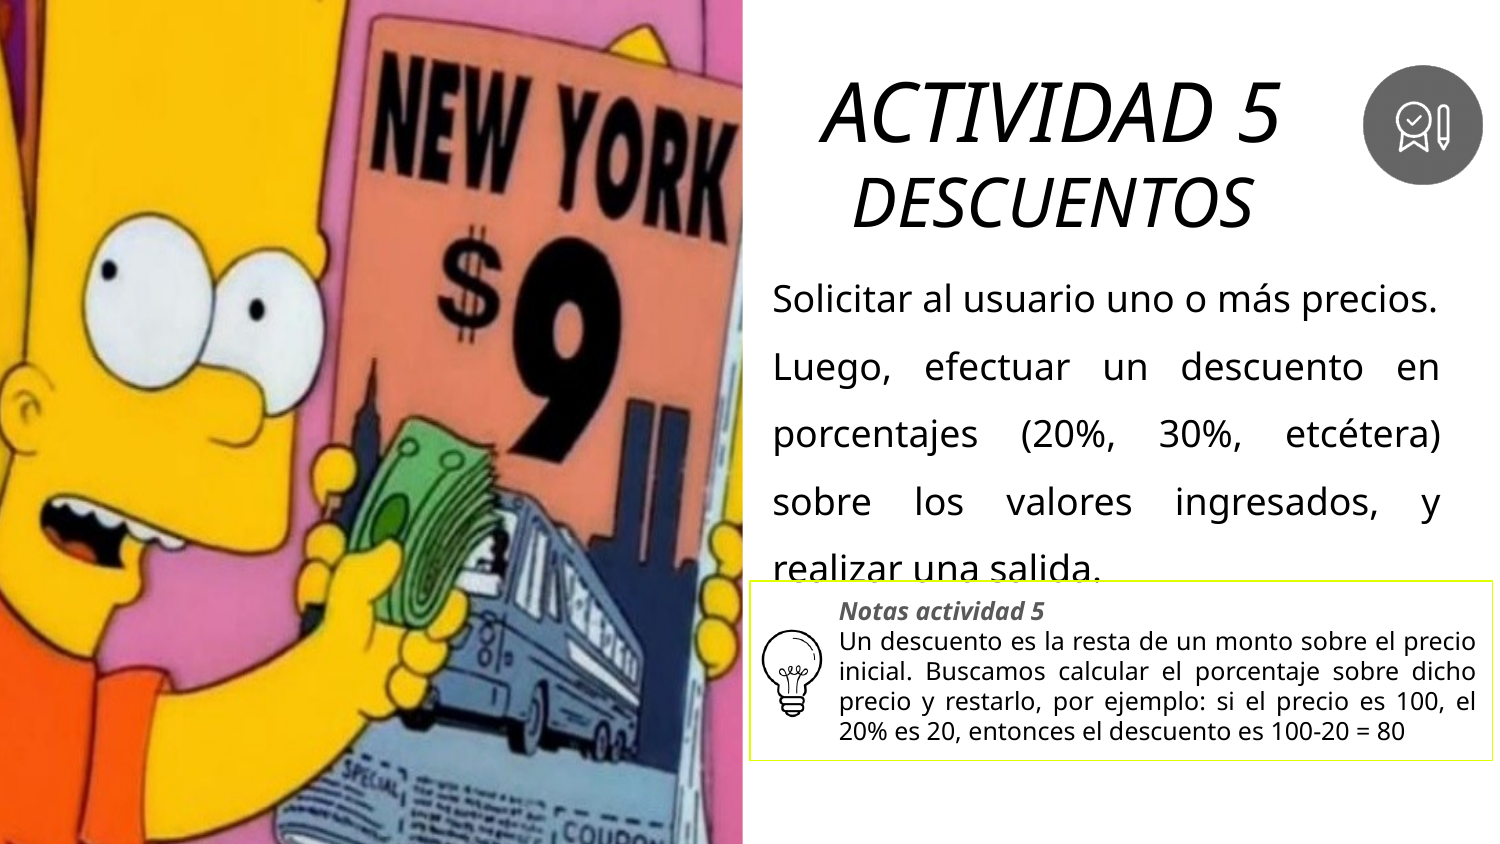

ACTIVIDAD 5
DESCUENTOS
Solicitar al usuario uno o más precios.
Luego, efectuar un descuento en porcentajes (20%, 30%, etcétera) sobre los valores ingresados, y realizar una salida.
Notas actividad 5
Un descuento es la resta de un monto sobre el precio inicial. Buscamos calcular el porcentaje sobre dicho precio y restarlo, por ejemplo: si el precio es 100, el 20% es 20, entonces el descuento es 100-20 = 80